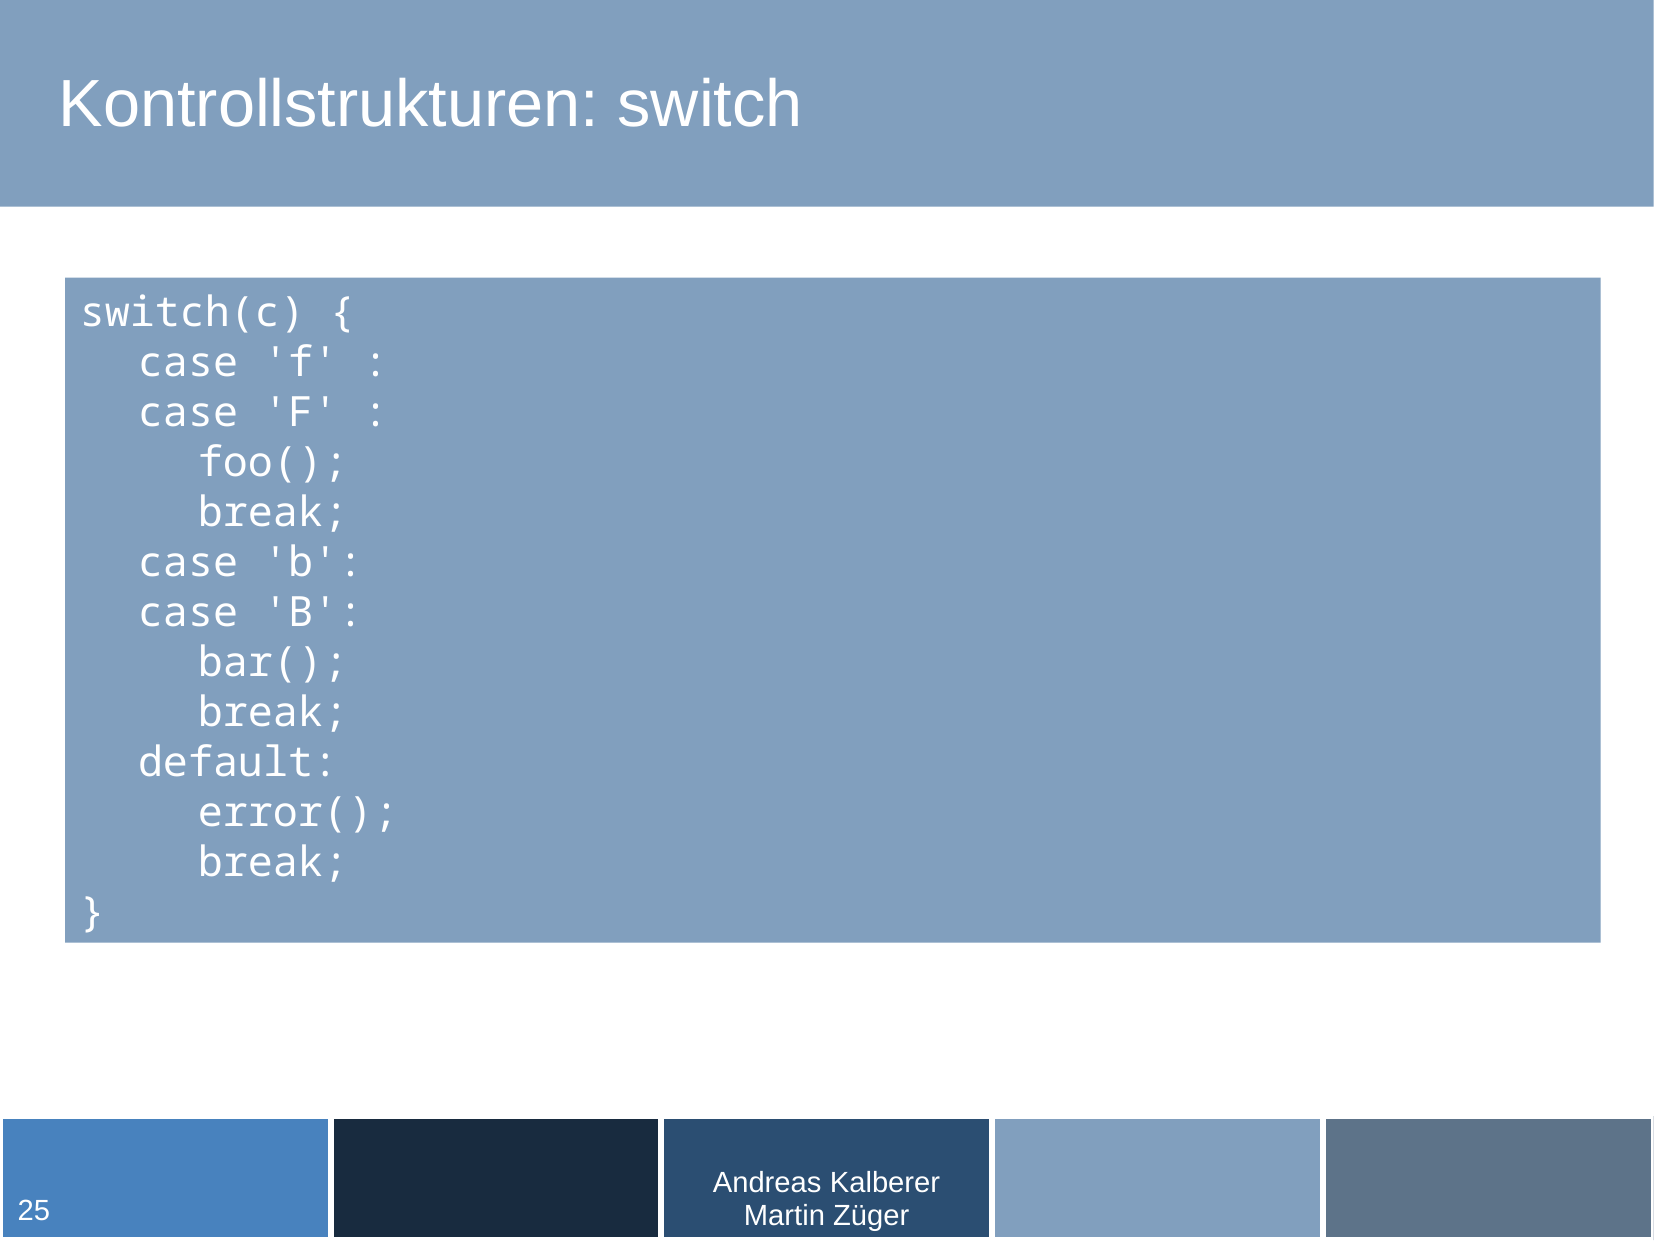

# Kontrollstrukturen: switch
switch(c) {
	case 'f' :
	case 'F' :
			foo();
			break;
	case 'b':
	case 'B':
			bar();
			break;
	default:
			error();
			break;
}
LibreOffice Productivity Suite
25